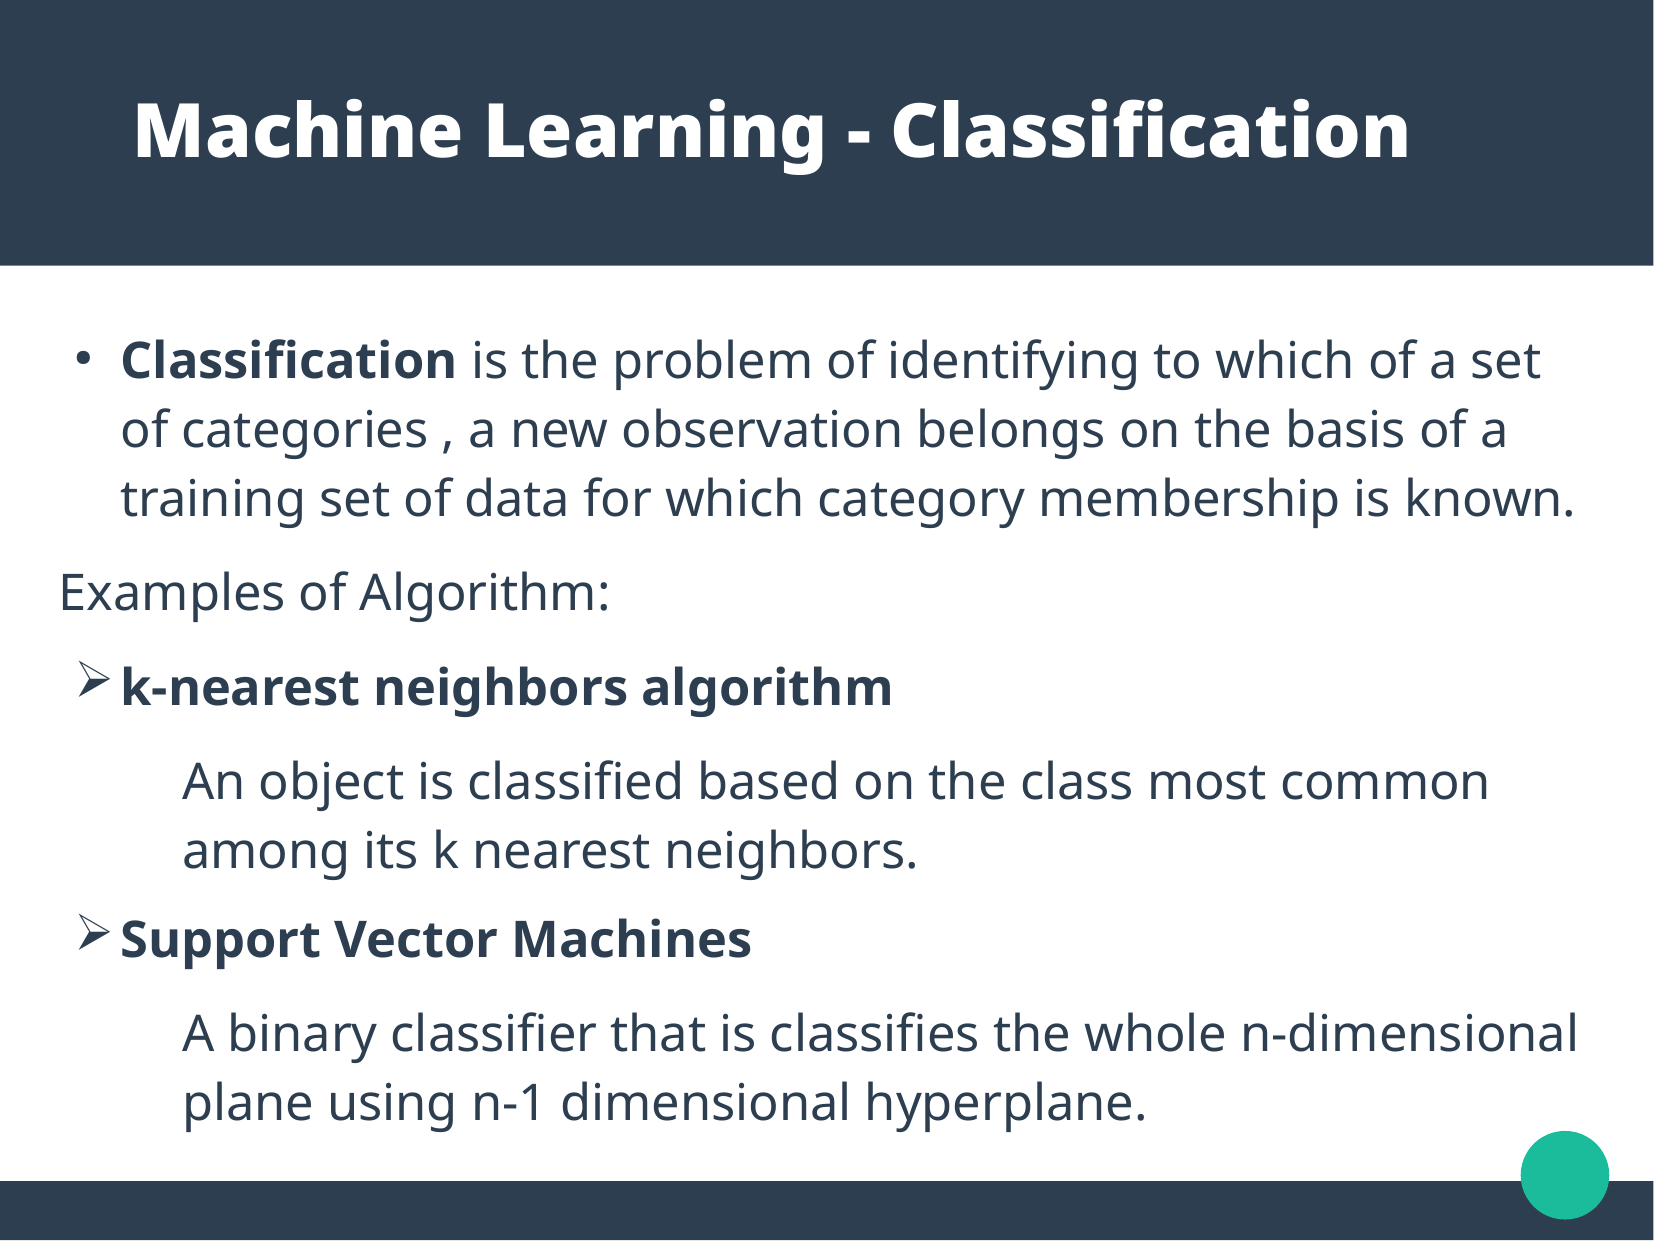

# Machine Learning - Classification
Classification is the problem of identifying to which of a set of categories , a new observation belongs on the basis of a training set of data for which category membership is known.
Examples of Algorithm:
k-nearest neighbors algorithm
An object is classified based on the class most common among its k nearest neighbors.
Support Vector Machines
A binary classifier that is classifies the whole n-dimensional plane using n-1 dimensional hyperplane.